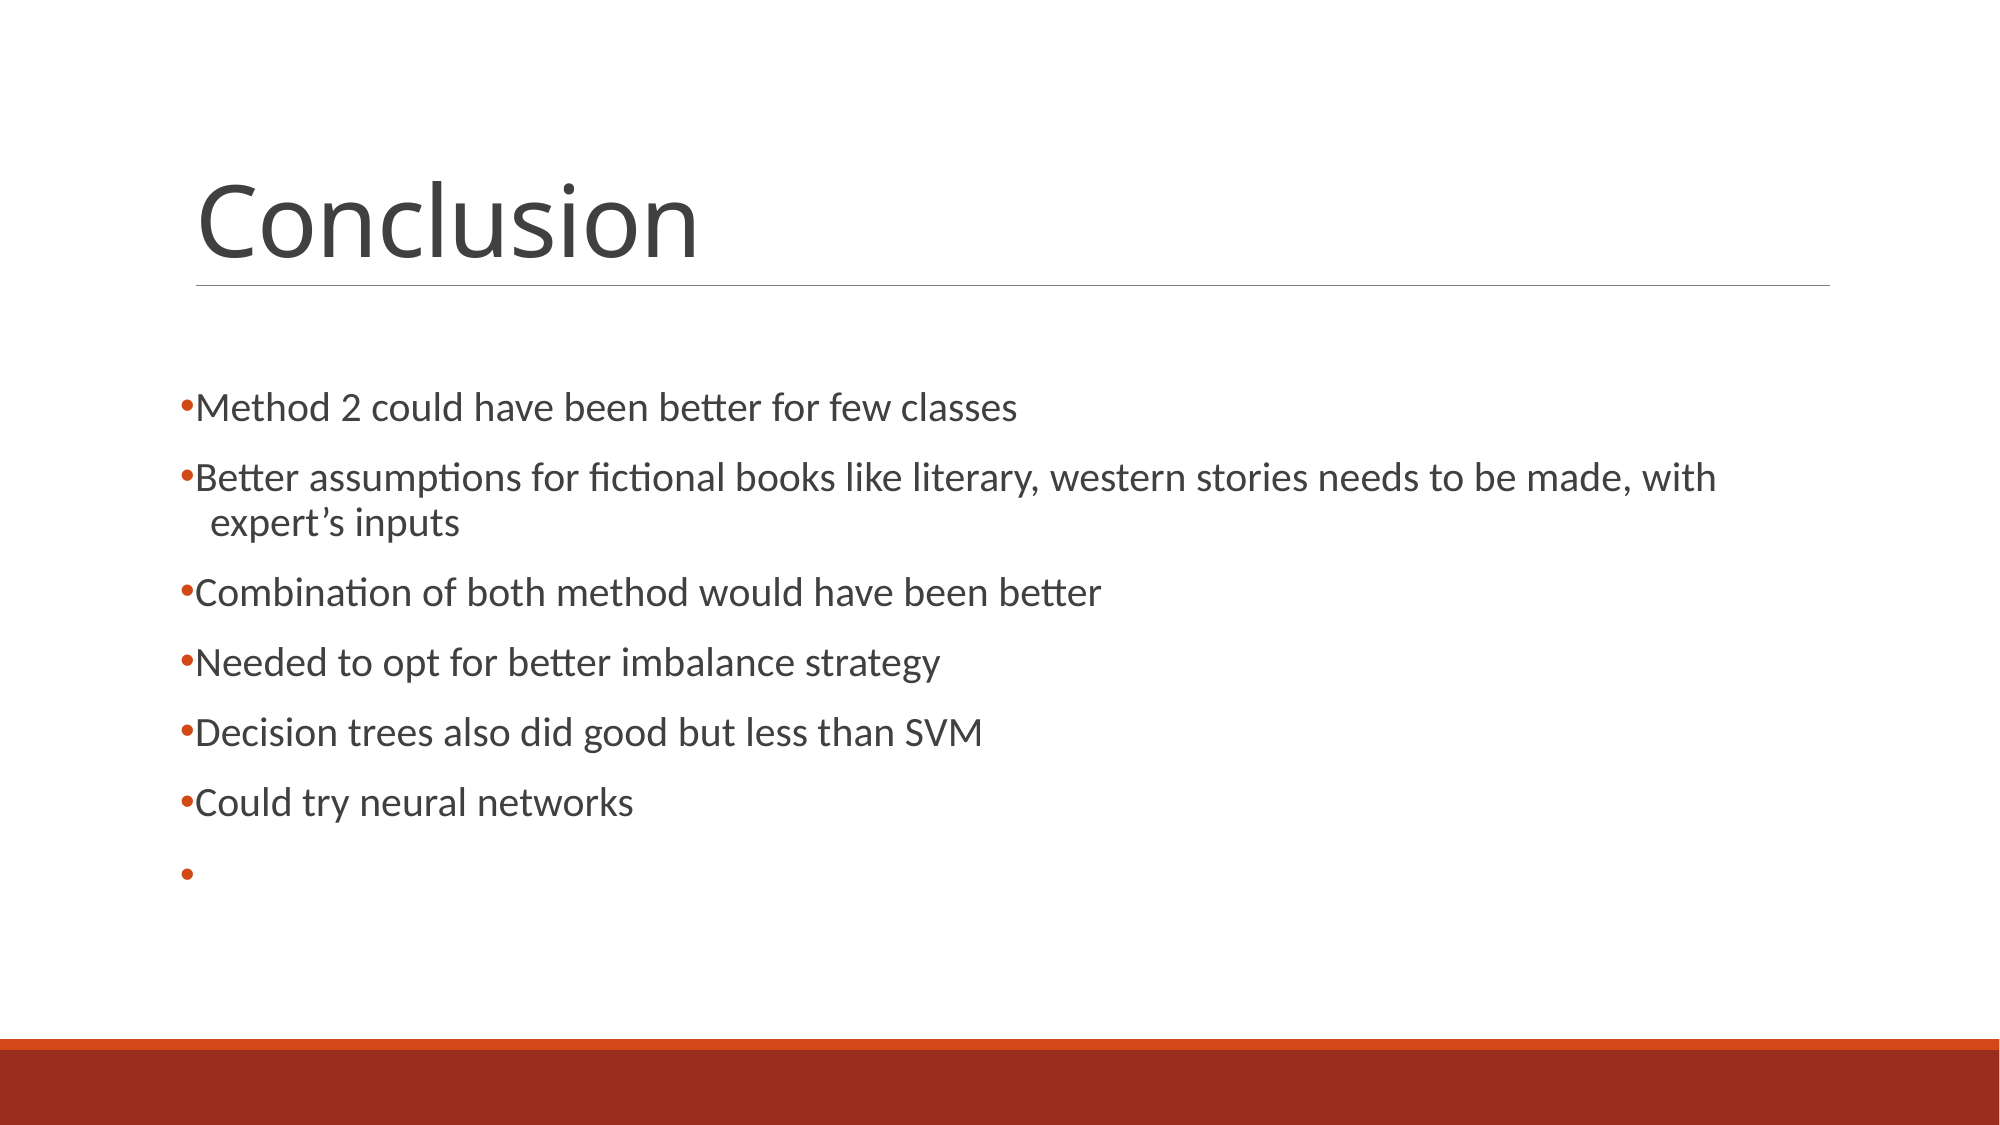

# Conclusion
Method 2 could have been better for few classes
Better assumptions for fictional books like literary, western stories needs to be made, with expert’s inputs
Combination of both method would have been better
Needed to opt for better imbalance strategy
Decision trees also did good but less than SVM
Could try neural networks